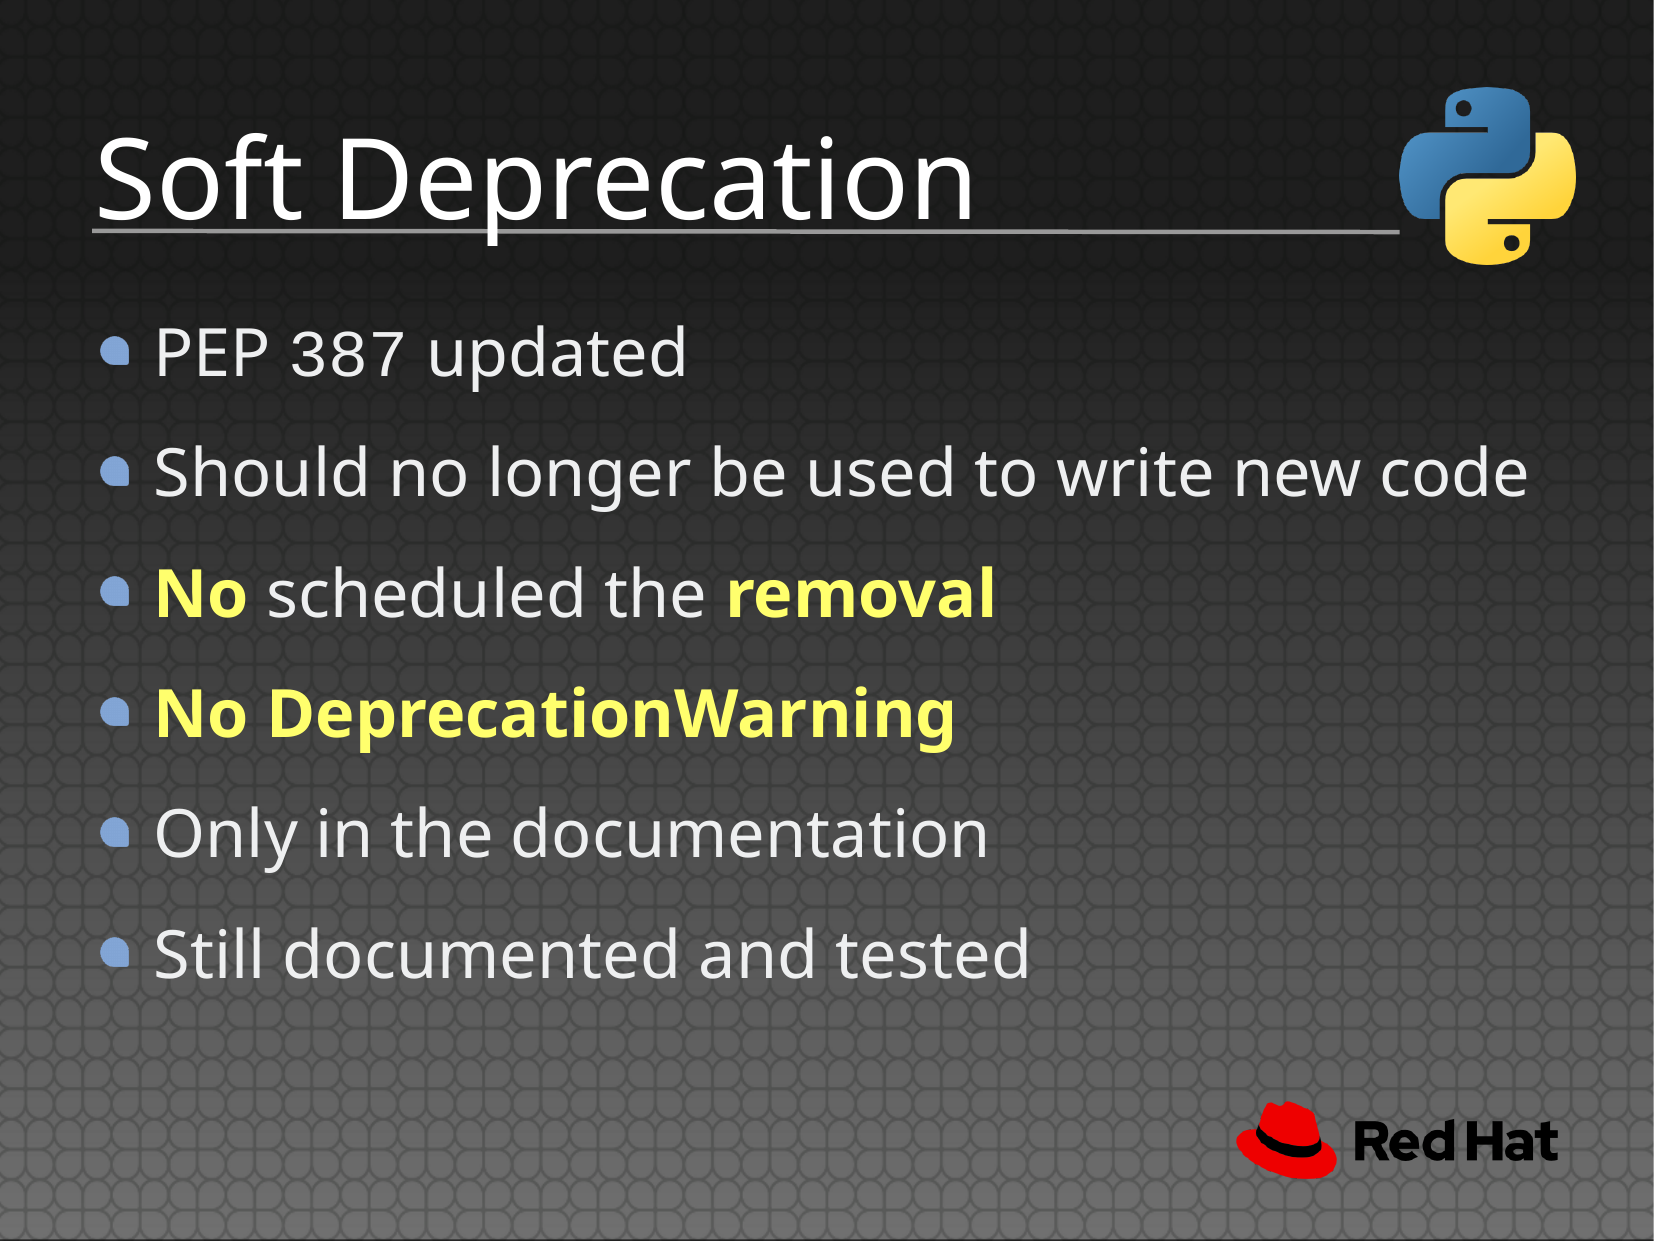

Soft Deprecation
# PEP 387 updated
Should no longer be used to write new code
No scheduled the removal
No DeprecationWarning
Only in the documentation
Still documented and tested